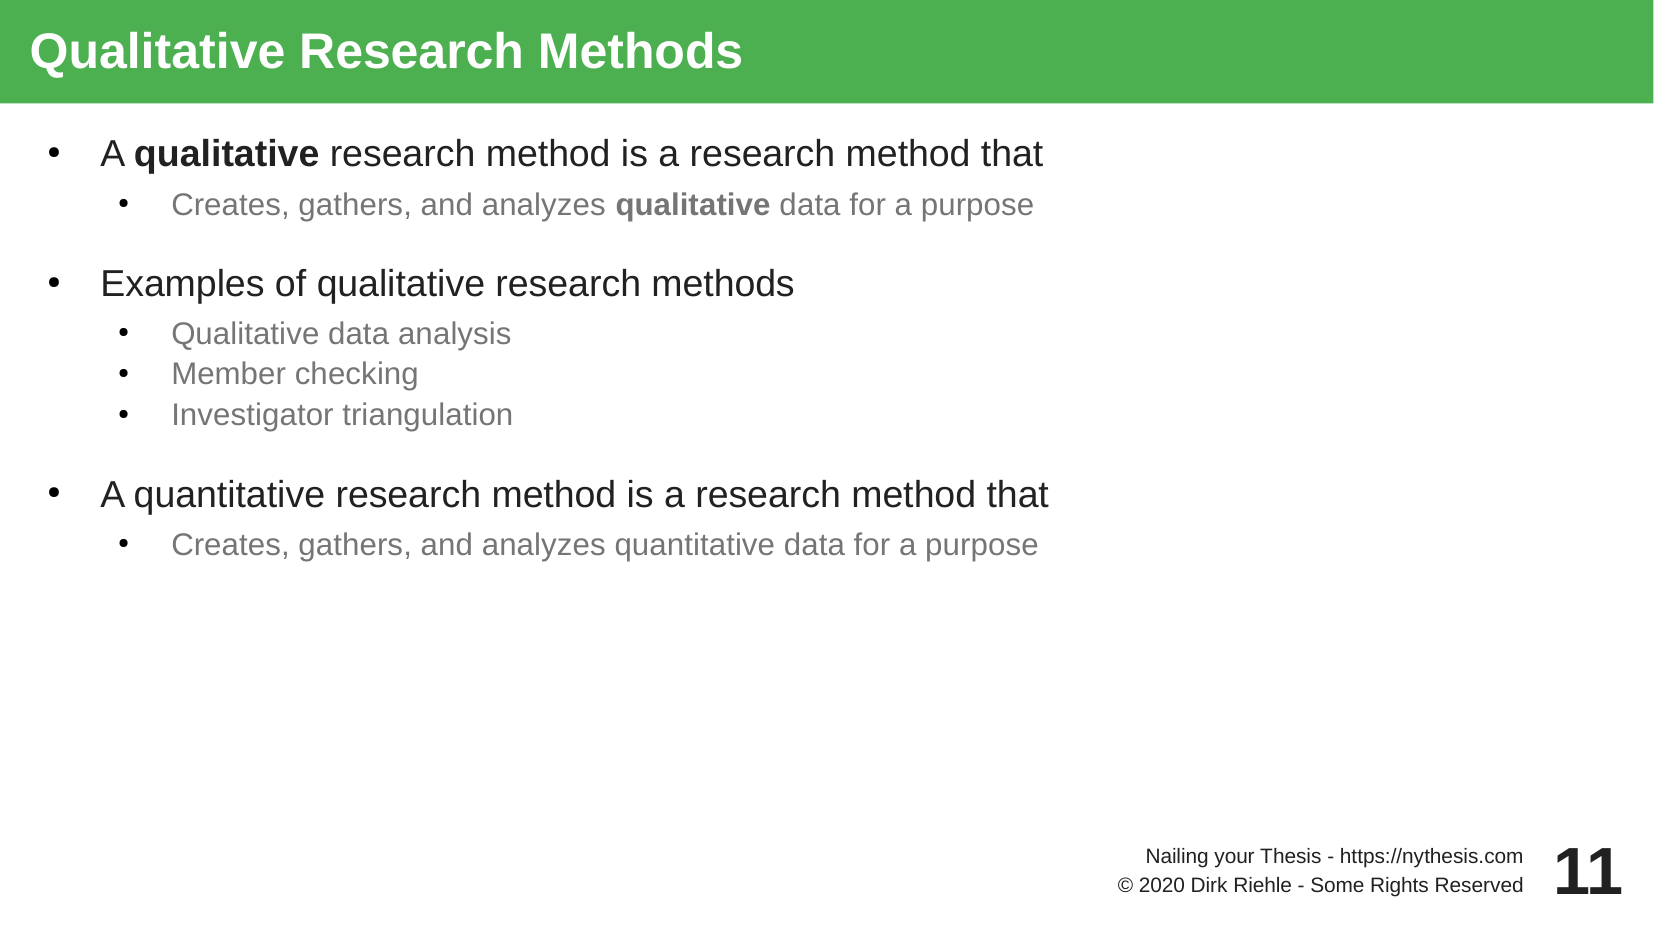

# Qualitative Research Methods
A qualitative research method is a research method that
Creates, gathers, and analyzes qualitative data for a purpose
Examples of qualitative research methods
Qualitative data analysis
Member checking
Investigator triangulation
A quantitative research method is a research method that
Creates, gathers, and analyzes quantitative data for a purpose
Nailing your Thesis - https://nythesis.com
11
© 2020 Dirk Riehle - Some Rights Reserved